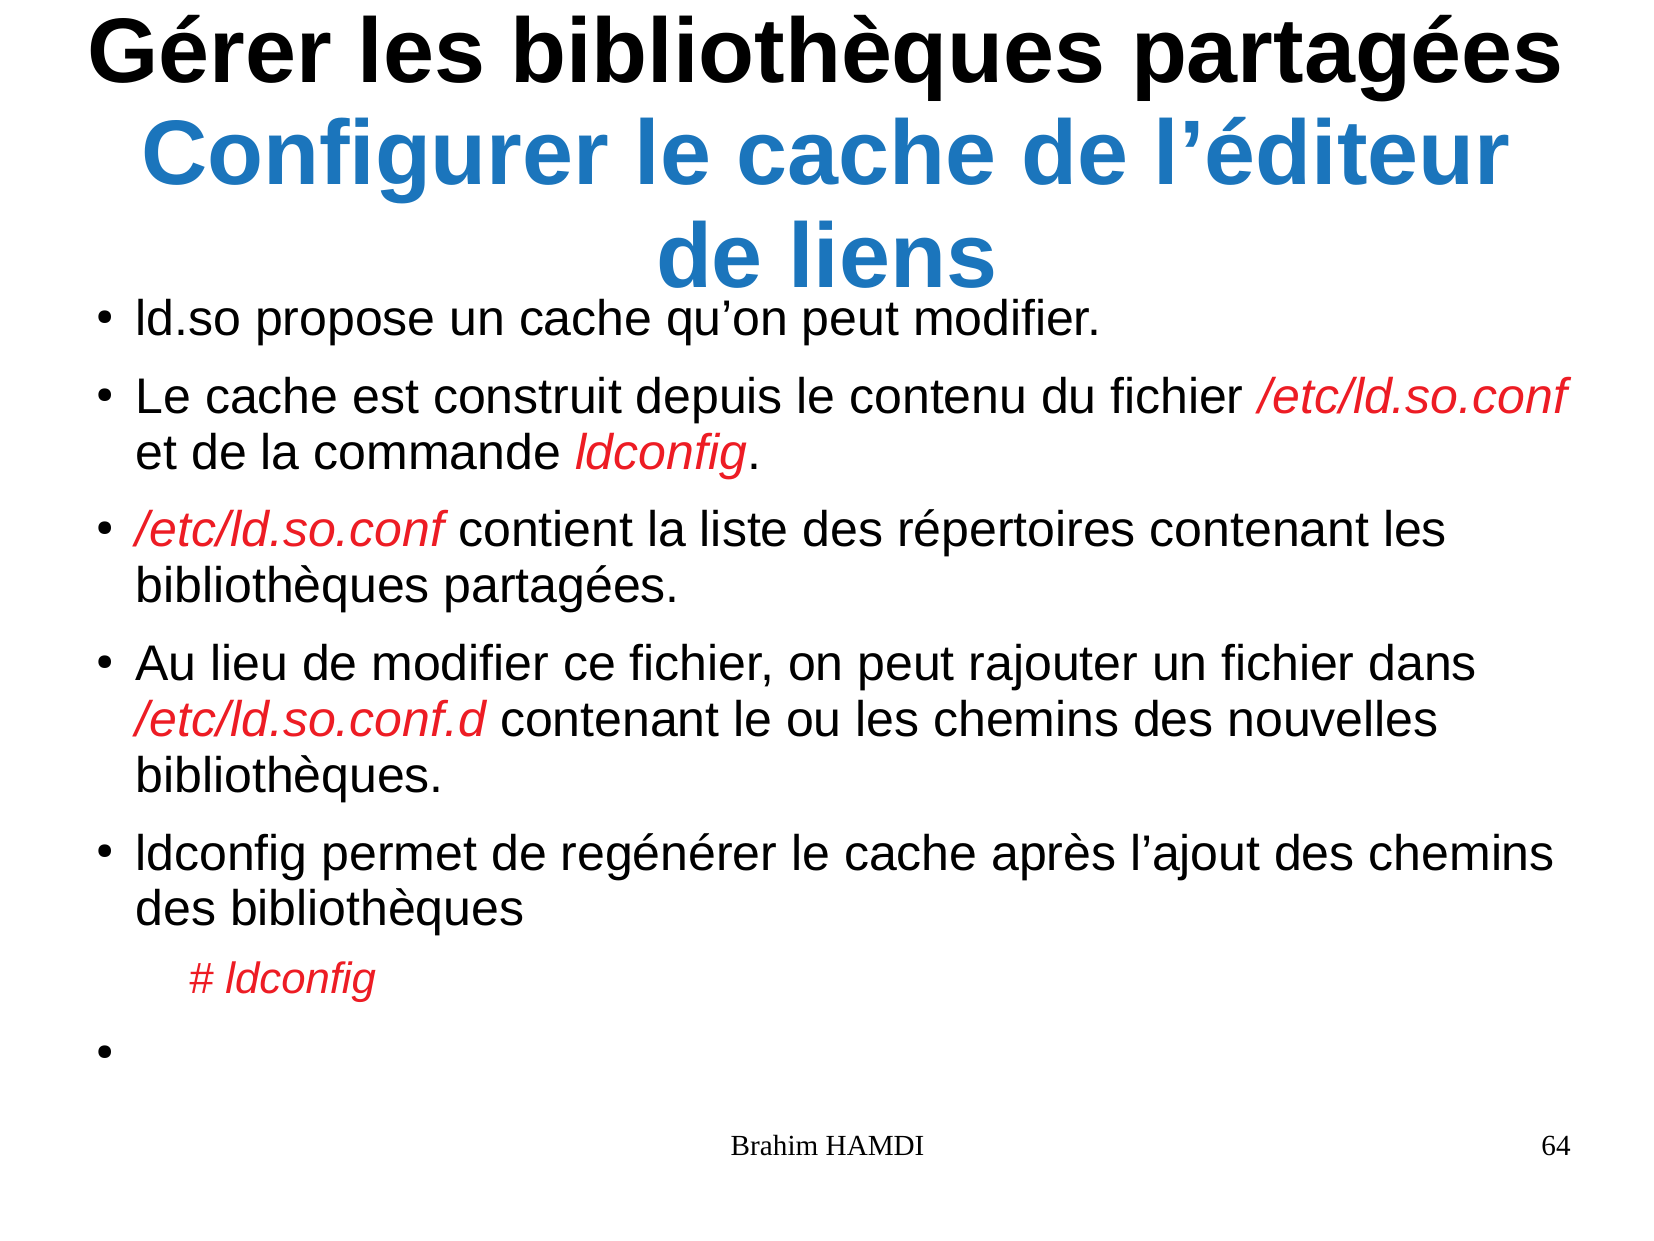

# Gérer les bibliothèques partagées Configurer le cache de l’éditeur de liens
ld.so propose un cache qu’on peut modifier.
Le cache est construit depuis le contenu du fichier /etc/ld.so.conf et de la commande ldconfig.
/etc/ld.so.conf contient la liste des répertoires contenant les bibliothèques partagées.
Au lieu de modifier ce fichier, on peut rajouter un fichier dans /etc/ld.so.conf.d contenant le ou les chemins des nouvelles bibliothèques.
ldconfig permet de regénérer le cache après l’ajout des chemins des bibliothèques
# ldconfig
Brahim HAMDI
64